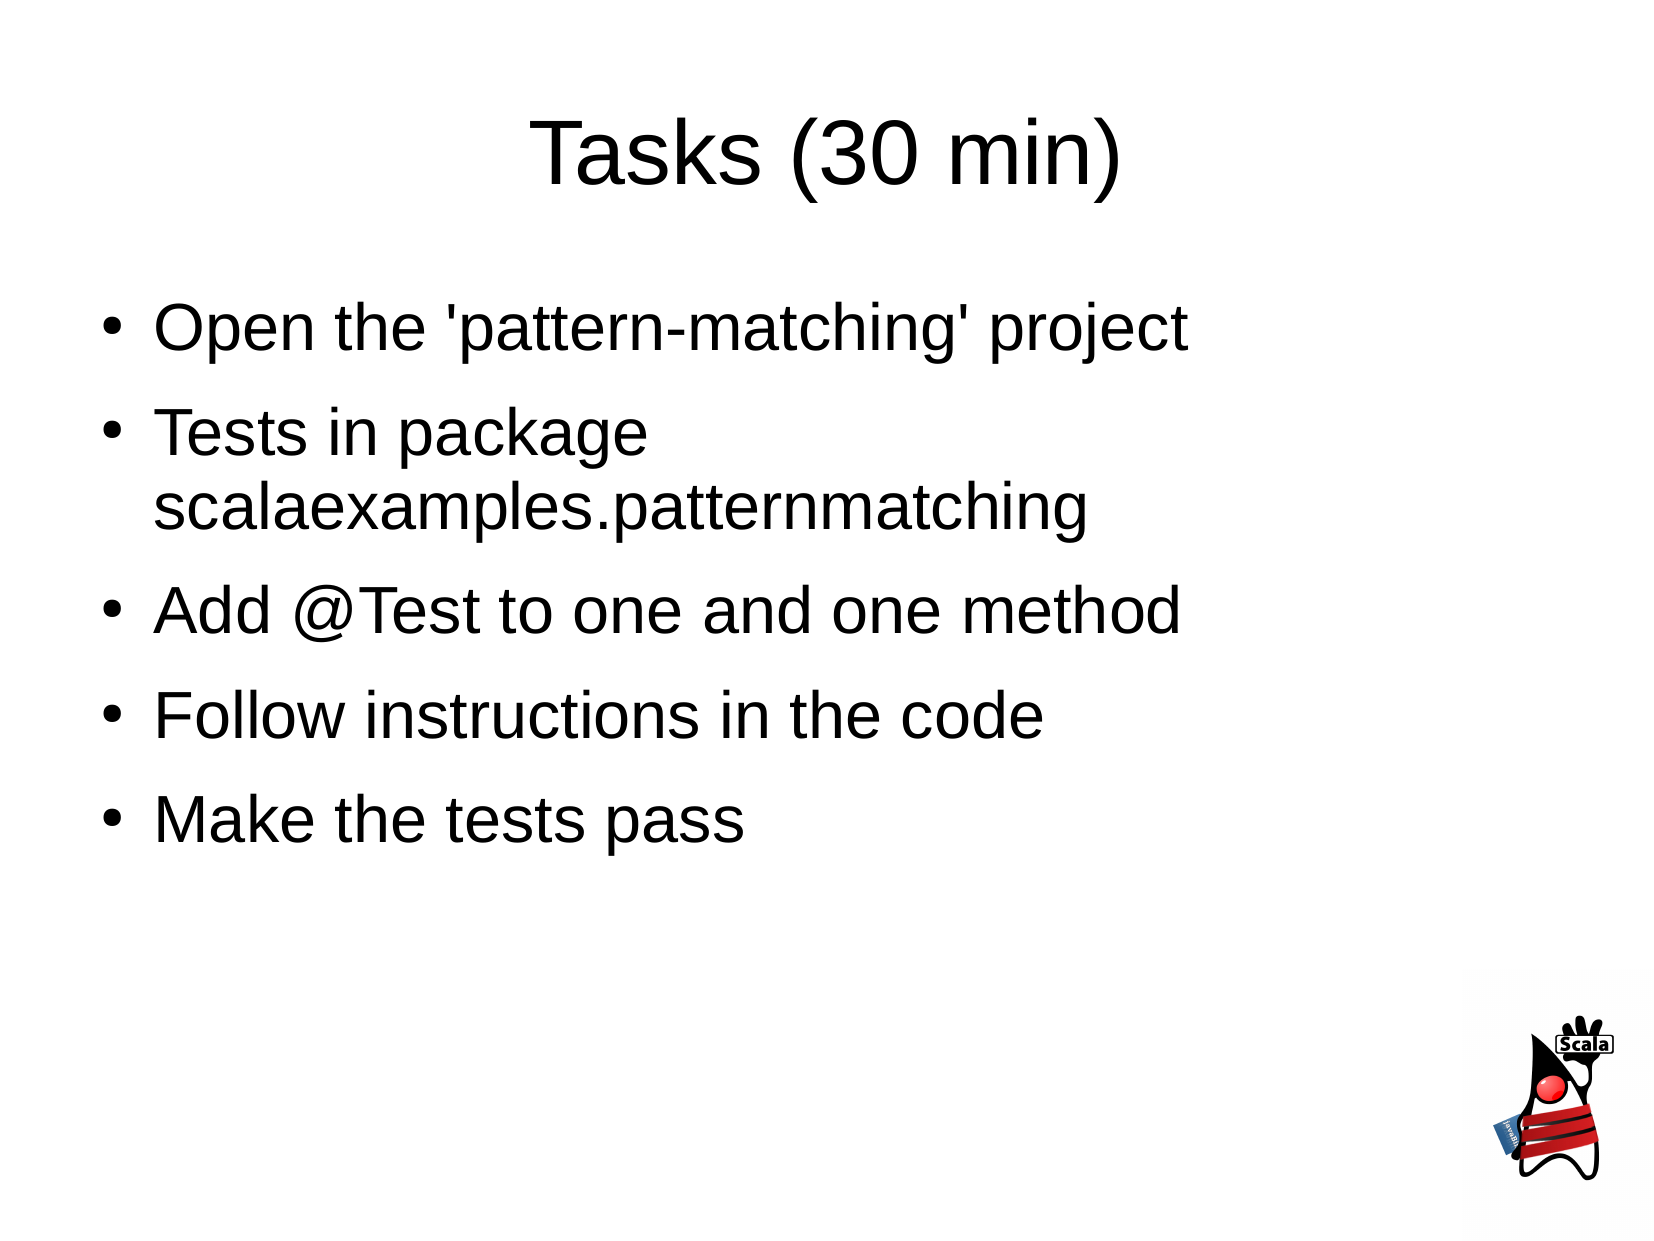

# Tasks (30 min)
Open the 'pattern-matching' project
Tests in package scalaexamples.patternmatching
Add @Test to one and one method
Follow instructions in the code
Make the tests pass